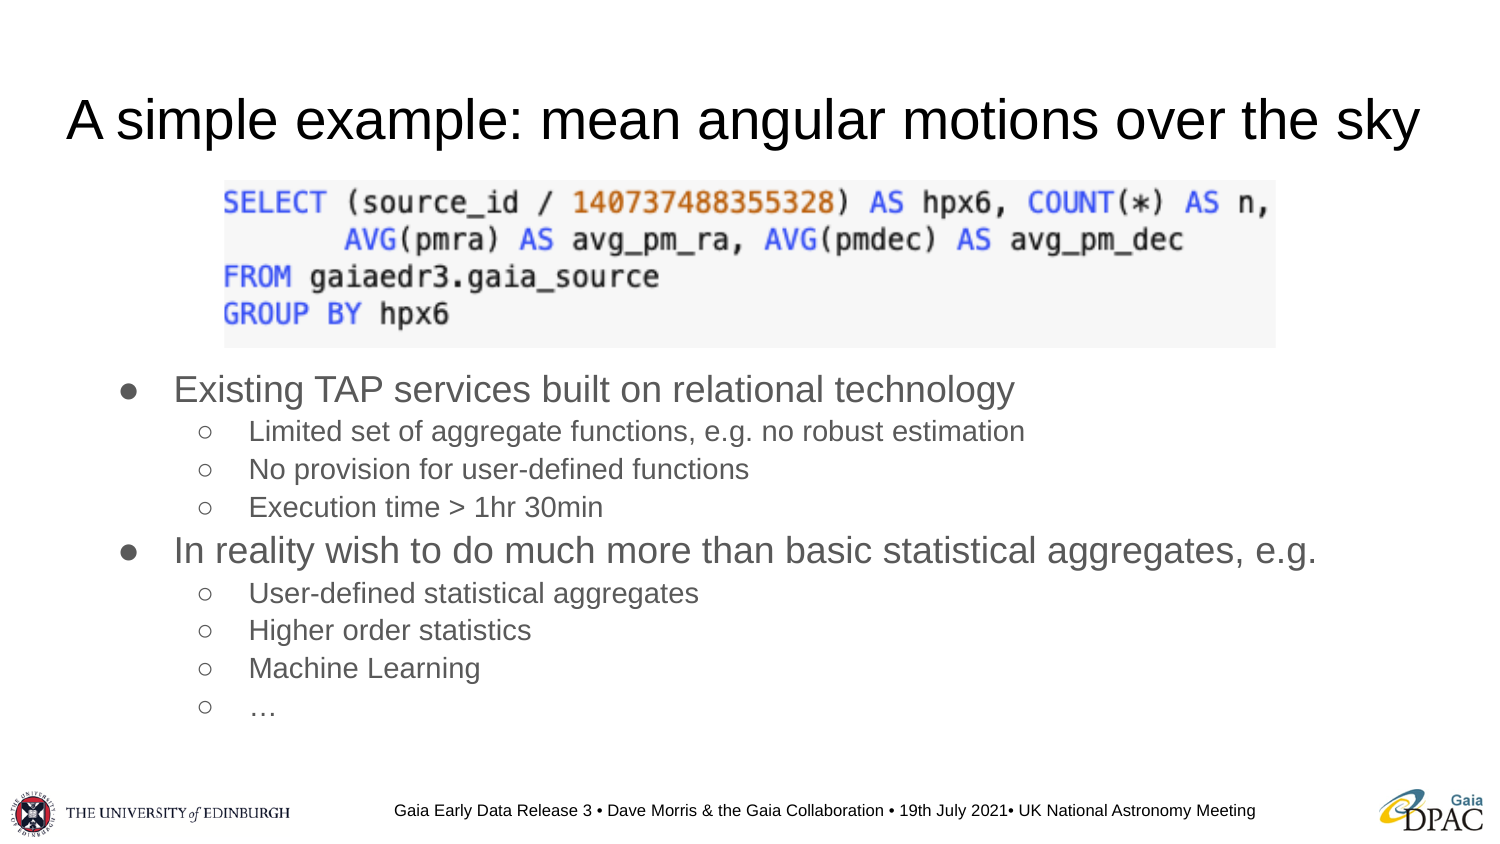

# A simple example: mean angular motions over the sky
Existing TAP services built on relational technology
Limited set of aggregate functions, e.g. no robust estimation
No provision for user-defined functions
Execution time > 1hr 30min
In reality wish to do much more than basic statistical aggregates, e.g.
User-defined statistical aggregates
Higher order statistics
Machine Learning
…
Gaia Early Data Release 3 • Dave Morris & the Gaia Collaboration • 19th July 2021• UK National Astronomy Meeting